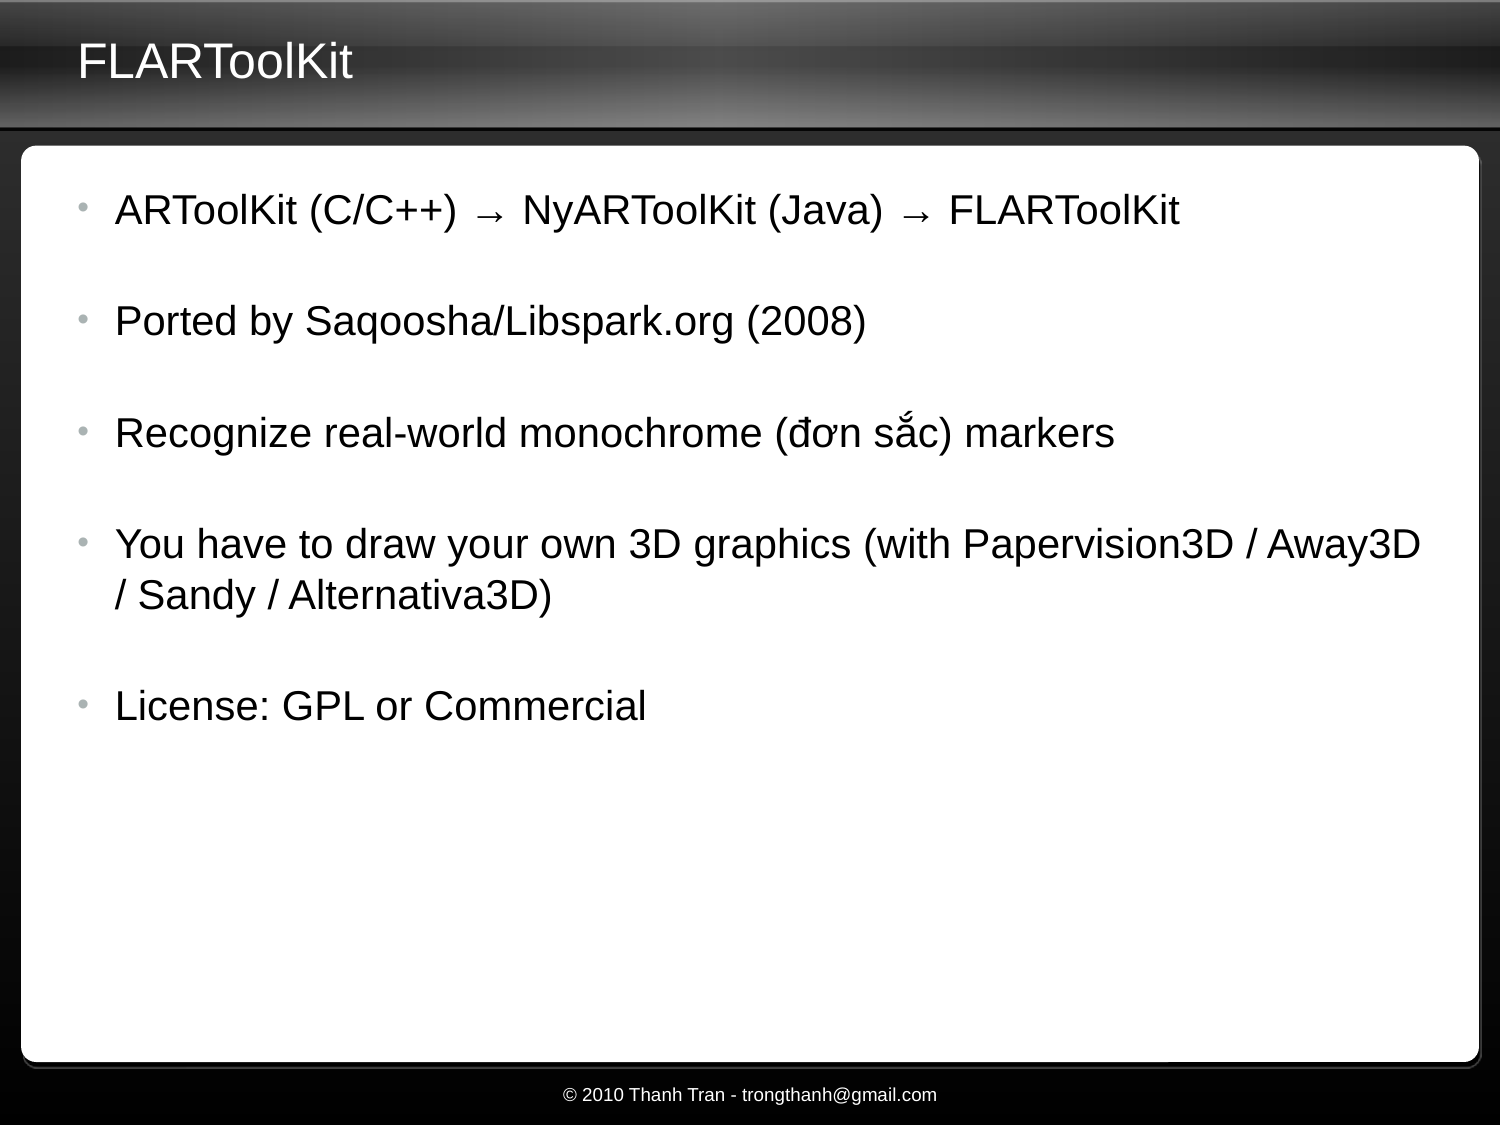

# FLARToolKit
ARToolKit (C/C++) → NyARToolKit (Java) → FLARToolKit
Ported by Saqoosha/Libspark.org (2008)
Recognize real-world monochrome (đơn sắc) markers
You have to draw your own 3D graphics (with Papervision3D / Away3D / Sandy / Alternativa3D)
License: GPL or Commercial
© 2010 Thanh Tran - trongthanh@gmail.com